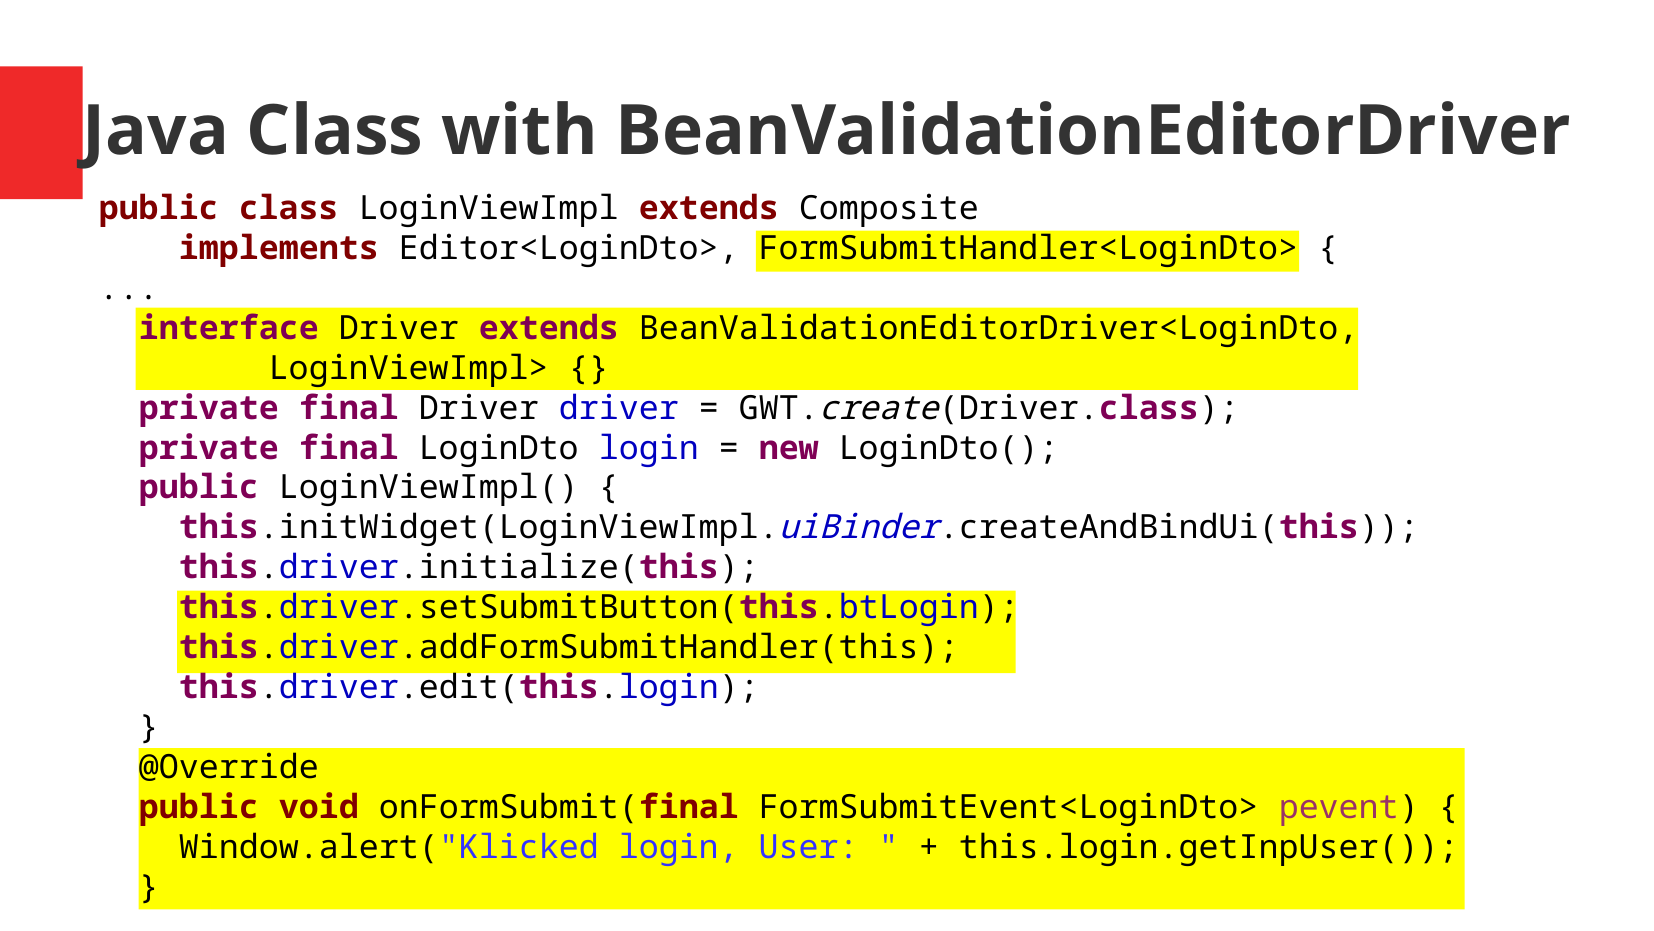

# Java Class with BeanValidationEditorDriver
public class LoginViewImpl extends Composite
 implements Editor<LoginDto>, FormSubmitHandler<LoginDto> {
...
 interface Driver extends BeanValidationEditorDriver<LoginDto,
	 LoginViewImpl> {}
 private final Driver driver = GWT.create(Driver.class);
 private final LoginDto login = new LoginDto();
 public LoginViewImpl() {
 this.initWidget(LoginViewImpl.uiBinder.createAndBindUi(this));
 this.driver.initialize(this);
 this.driver.setSubmitButton(this.btLogin);
 this.driver.addFormSubmitHandler(this);
 this.driver.edit(this.login);
 }
 @Override
 public void onFormSubmit(final FormSubmitEvent<LoginDto> pevent) {
 Window.alert("Klicked login, User: " + this.login.getInpUser());
 }